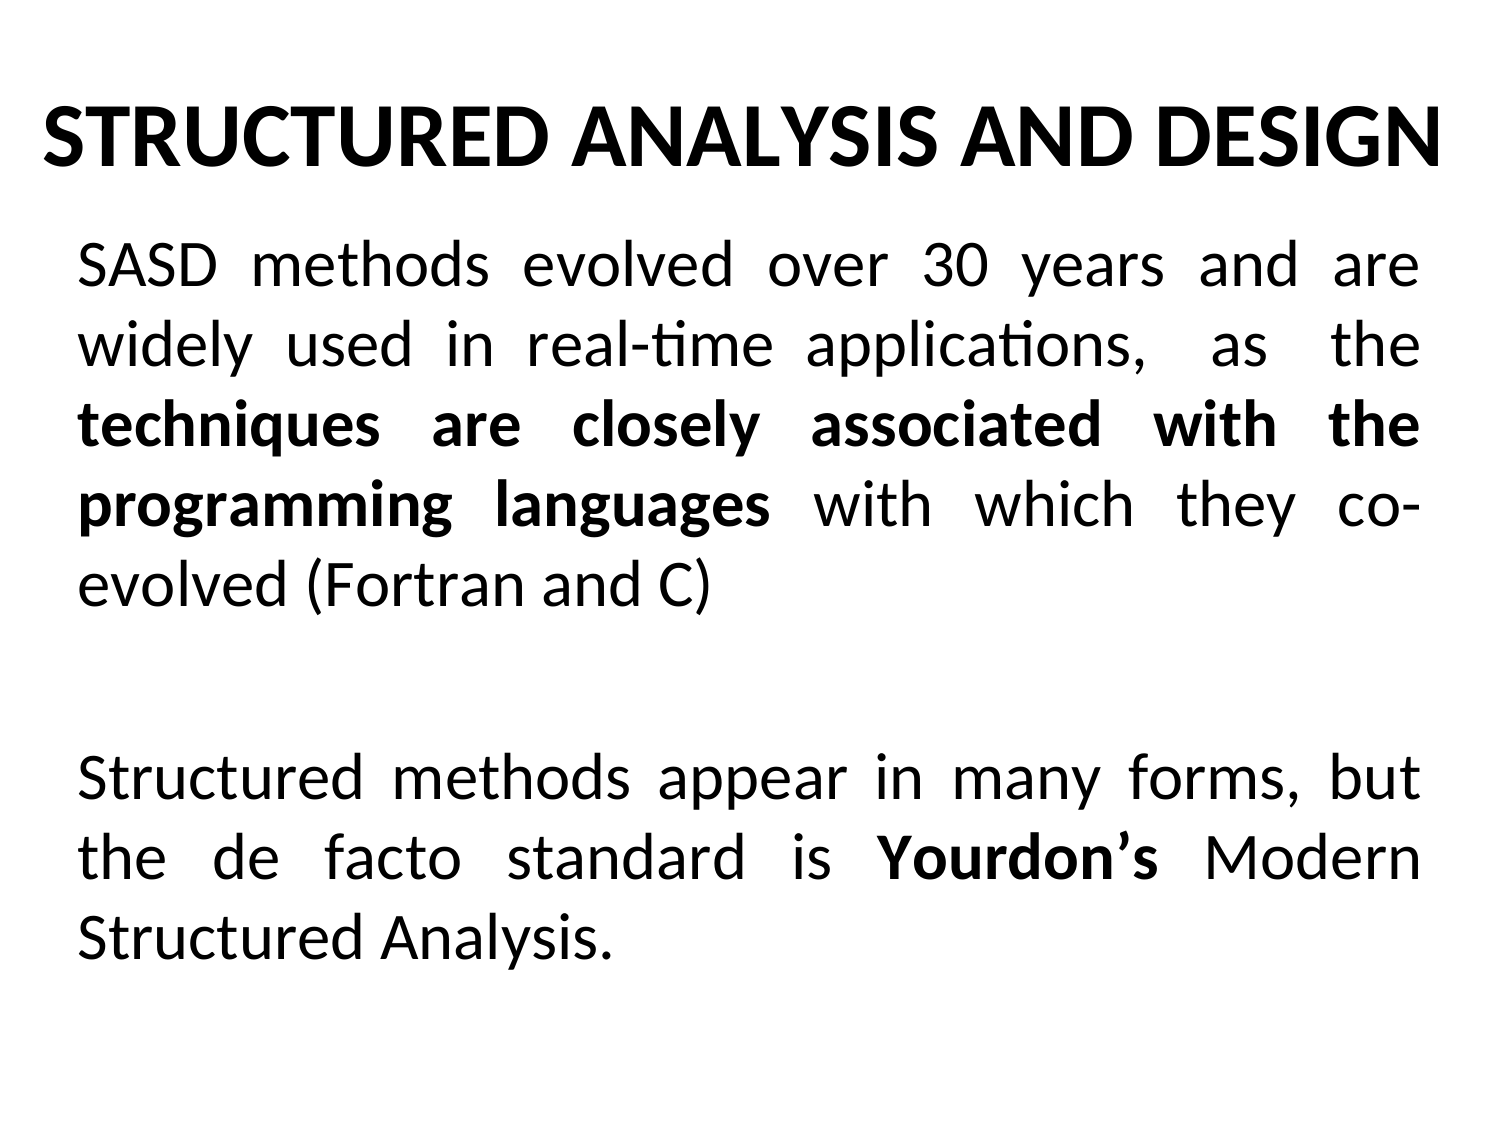

# STRUCTURED ANALYSIS AND DESIGN
SASD methods evolved over 30 years and are widely used in real-time applications, as the techniques are closely associated with the programming languages with which they co-evolved (Fortran and C)
Structured methods appear in many forms, but the de facto standard is Yourdon’s Modern Structured Analysis.